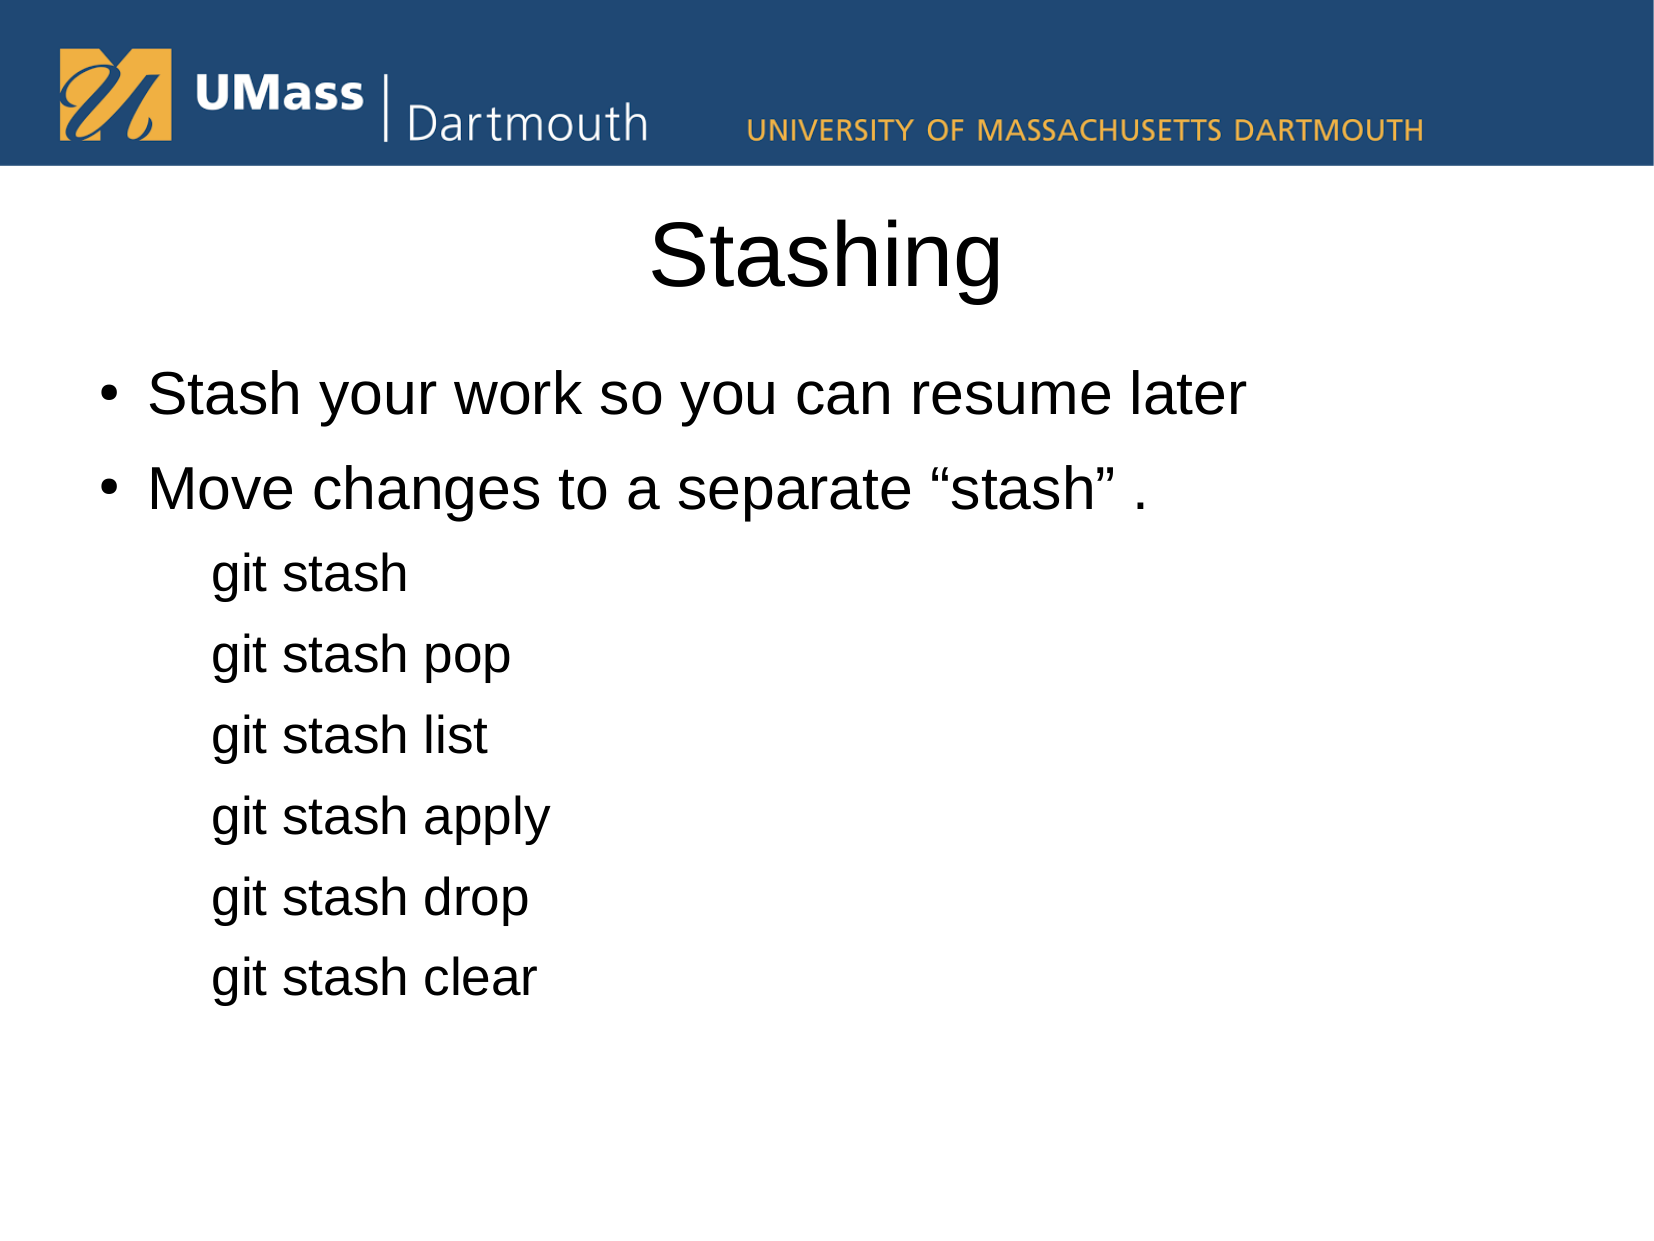

# Stashing
Stash your work so you can resume later
Move changes to a separate “stash” .
git stash
git stash pop
git stash list
git stash apply
git stash drop
git stash clear